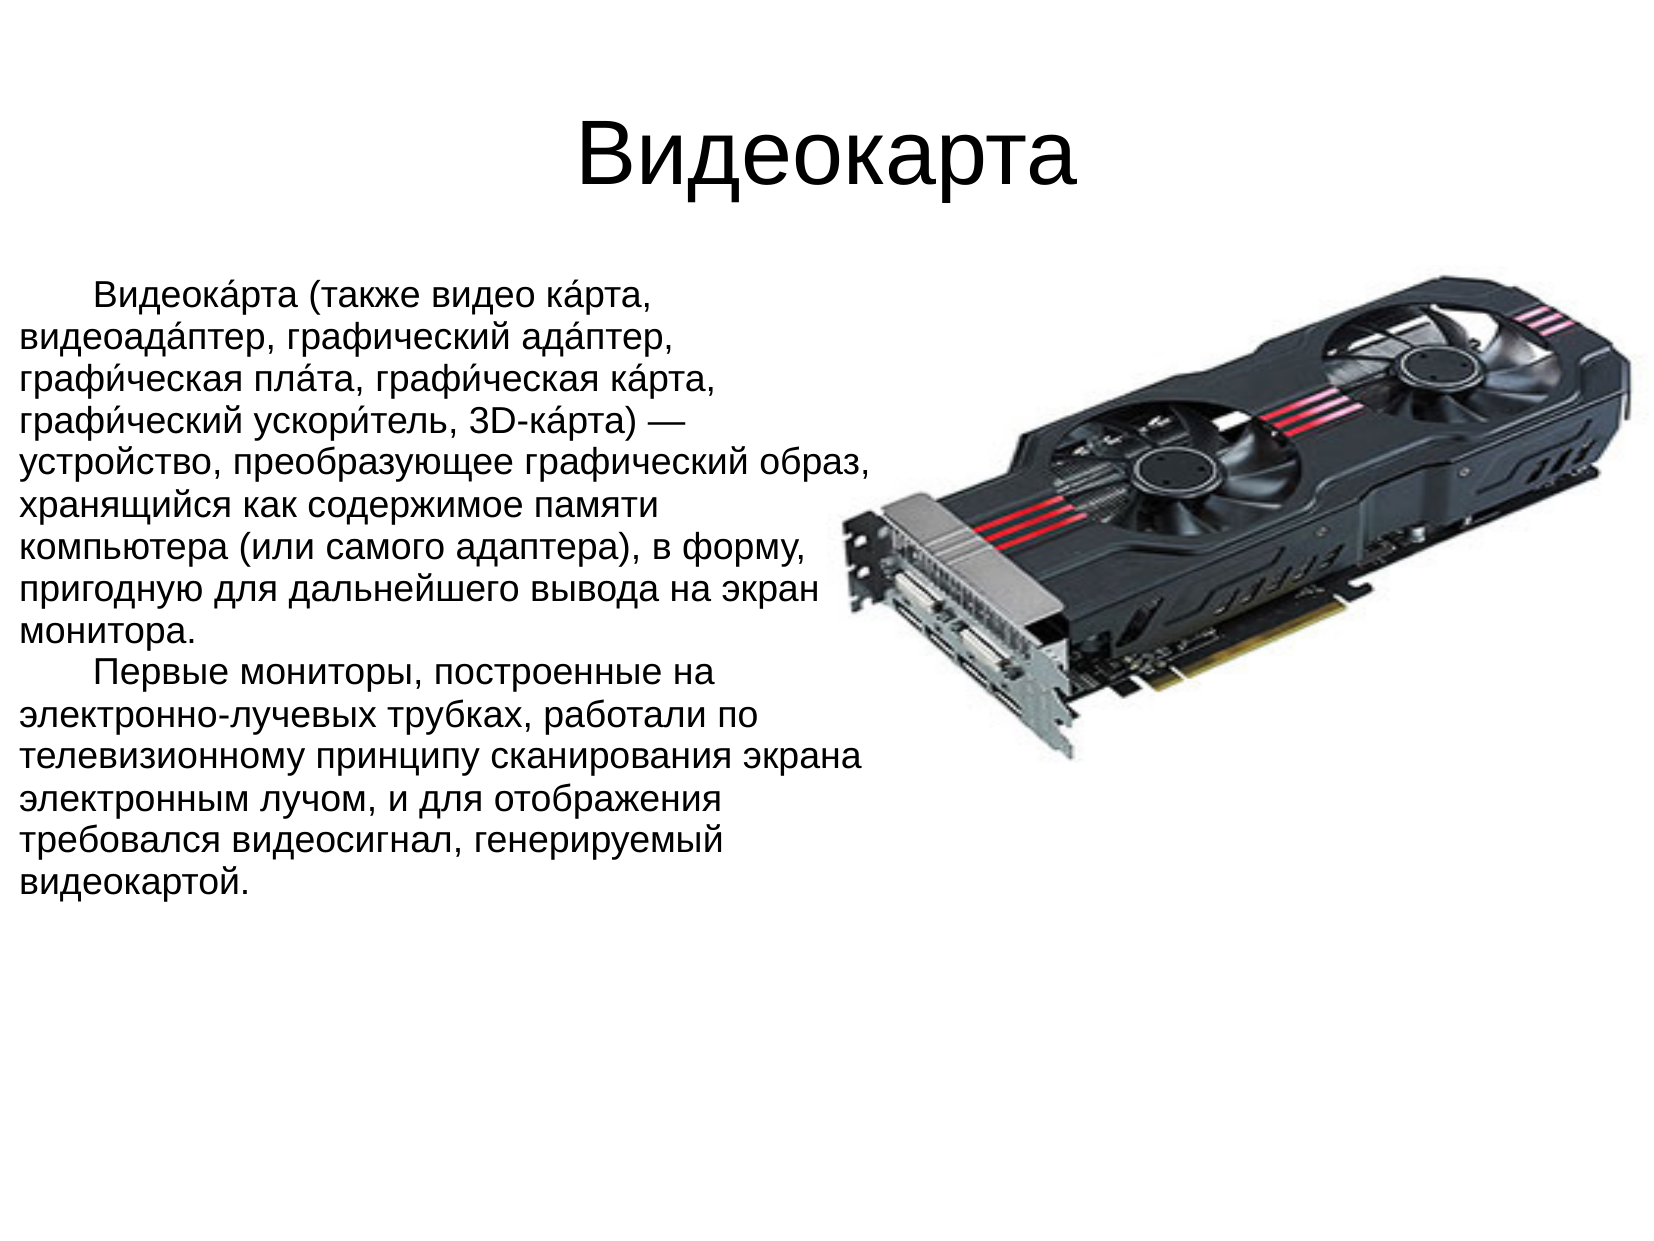

# Видеокарта
	Видеока́рта (также видео ка́рта, видеоада́птер, графический ада́птер, графи́ческая пла́та, графи́ческая ка́рта, графи́ческий ускори́тель, 3D-ка́рта) — устройство, преобразующее графический образ, хранящийся как содержимое памяти компьютера (или самого адаптера), в форму, пригодную для дальнейшего вывода на экран монитора.
	Первые мониторы, построенные на электронно-лучевых трубках, работали по телевизионному принципу сканирования экрана электронным лучом, и для отображения требовался видеосигнал, генерируемый видеокартой.